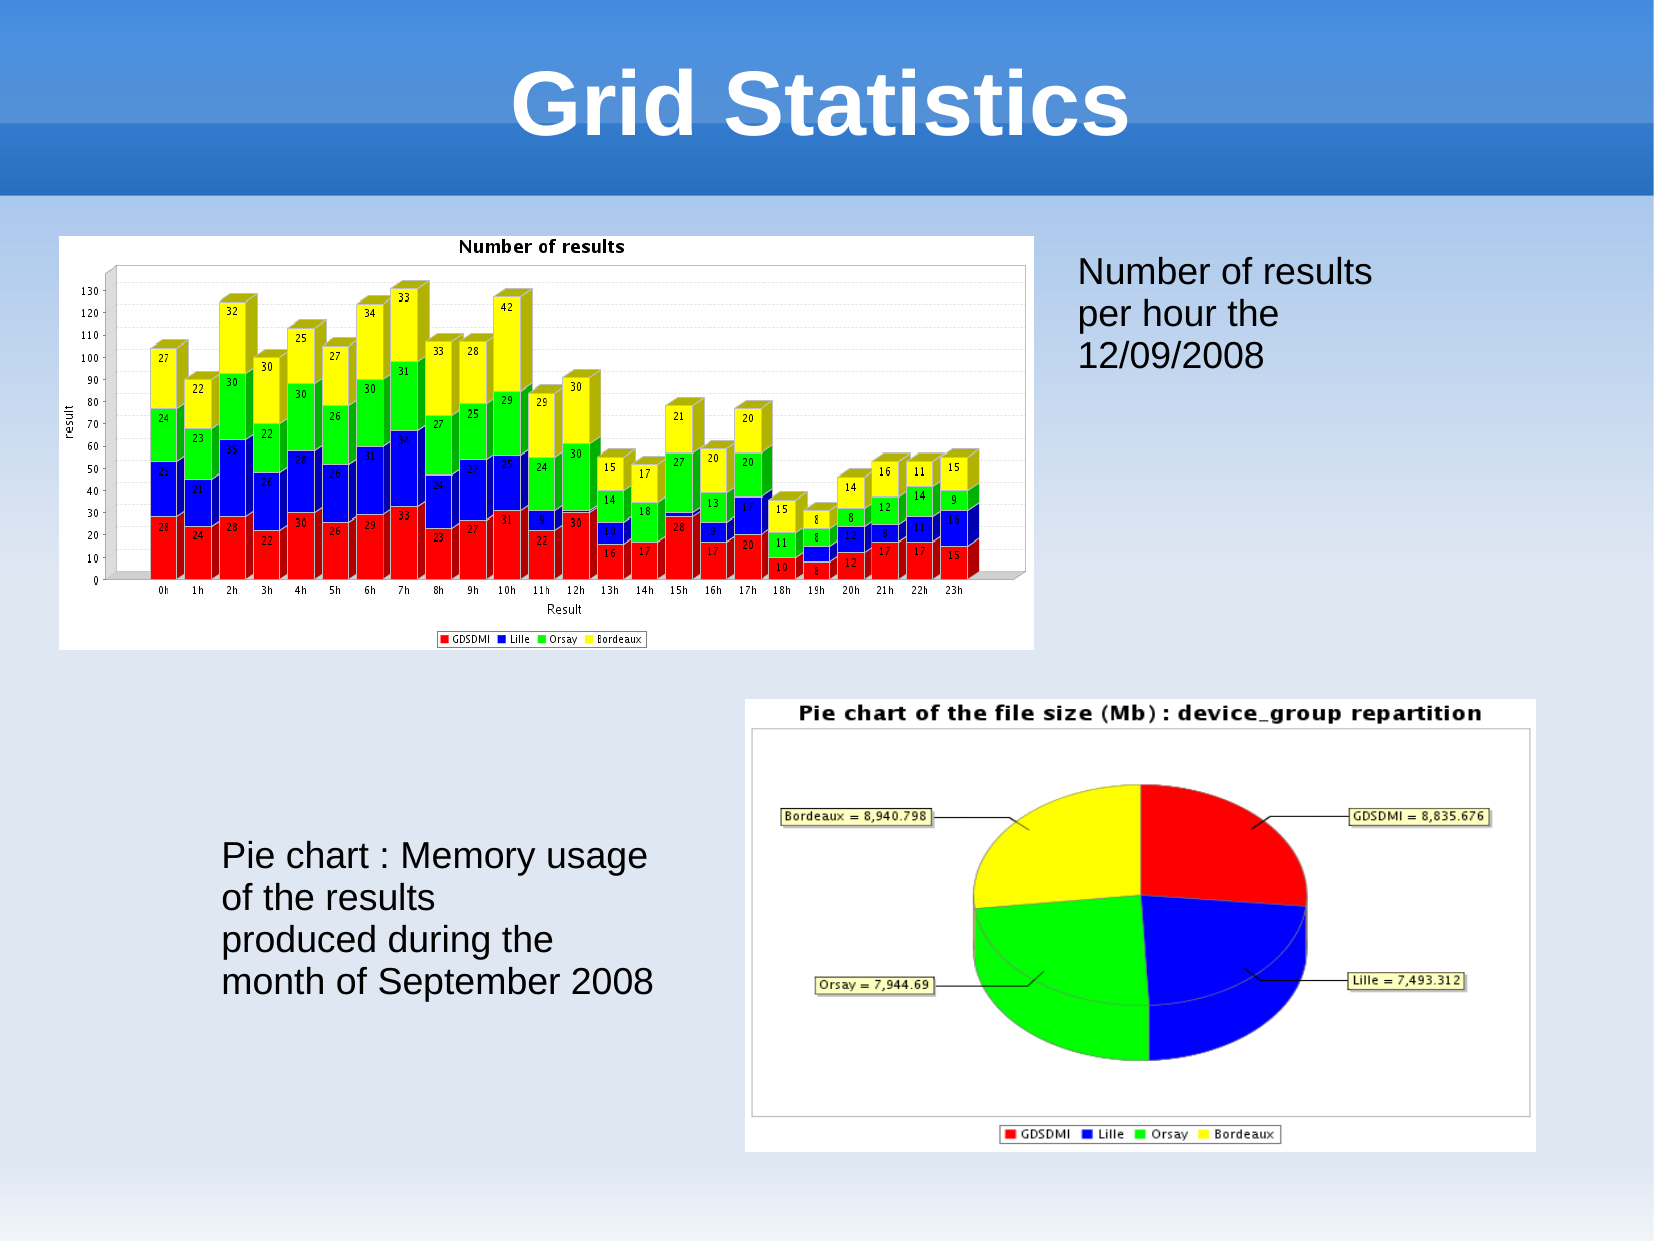

# Grid Statistics
Number of results per hour the 12/09/2008
Pie chart : Memory usage of the results
produced during the month of September 2008